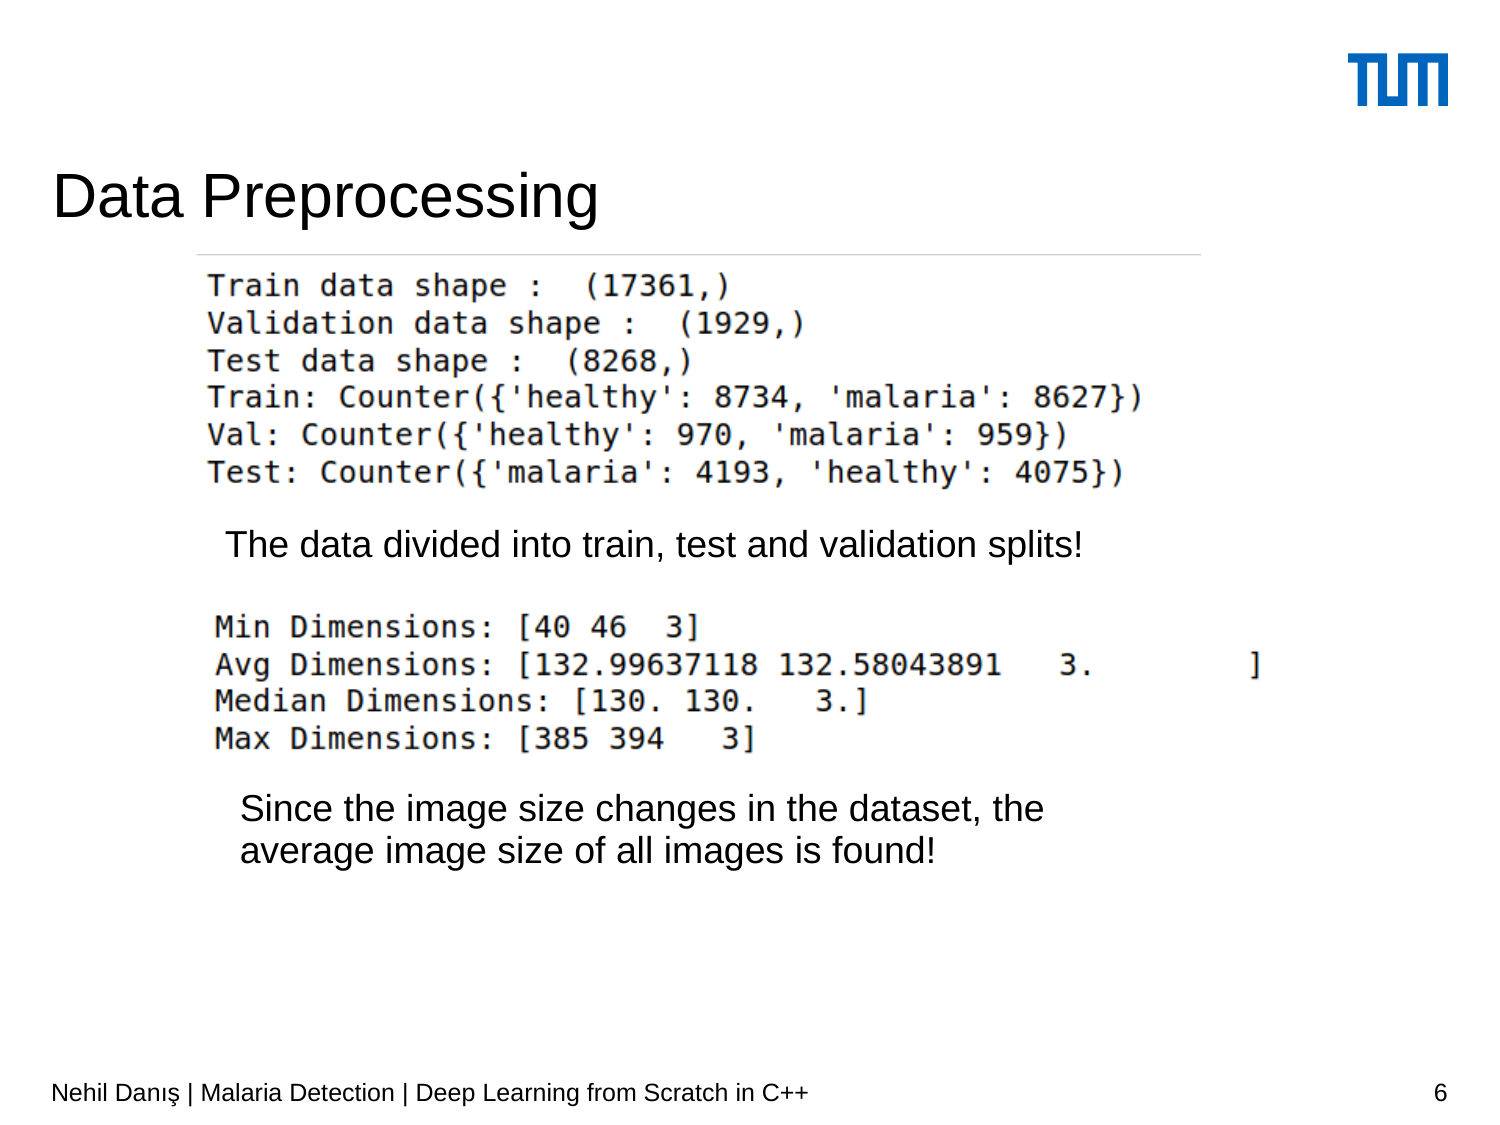

Data Preprocessing
#
The data divided into train, test and validation splits!
Since the image size changes in the dataset, the average image size of all images is found!
Nehil Danış | Malaria Detection | Deep Learning from Scratch in C++